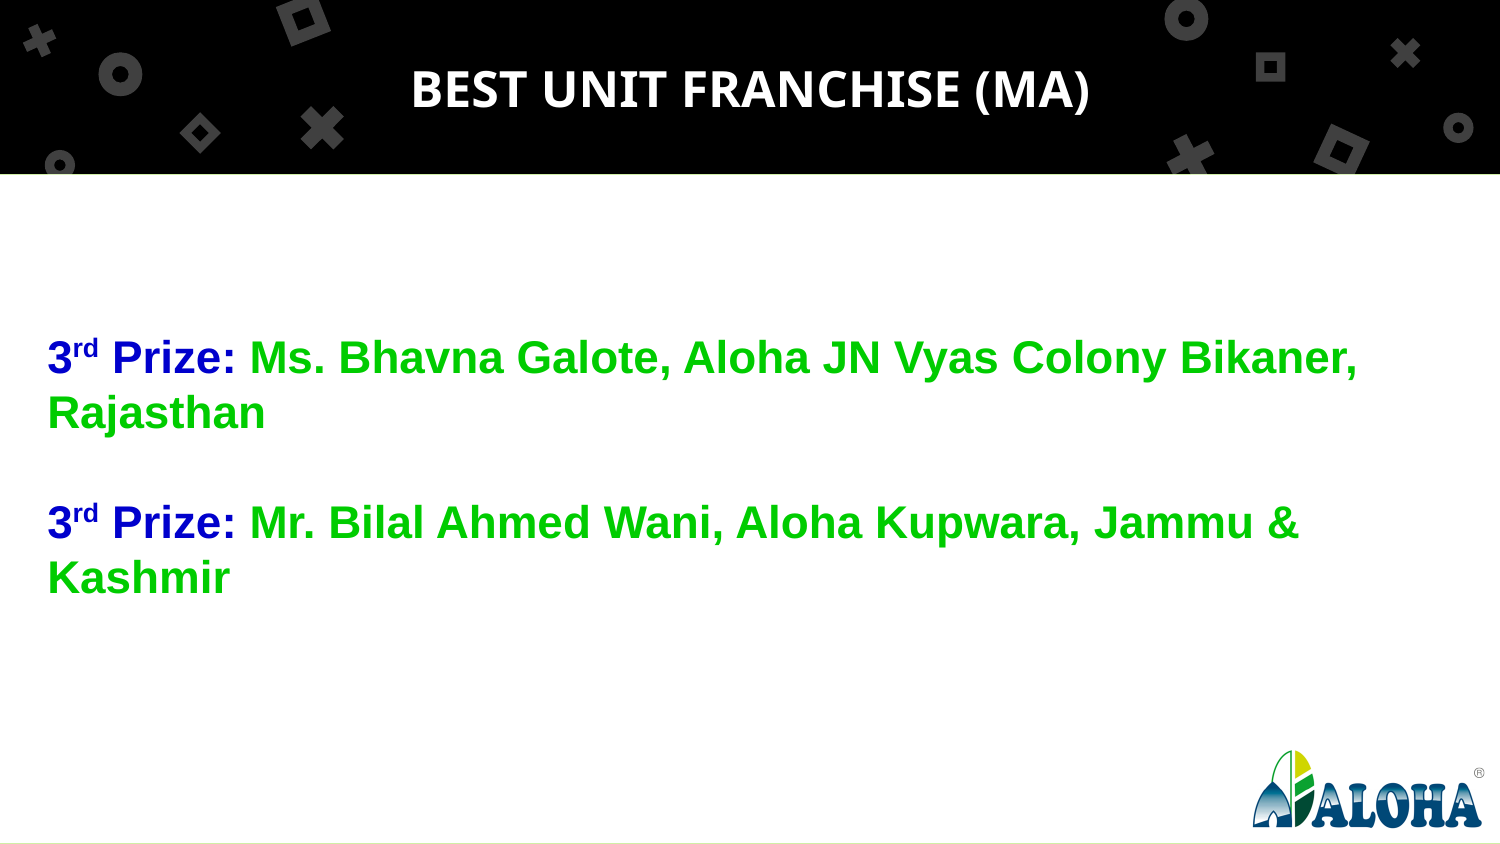

BEST UNIT FRANCHISE (MA)
3rd Prize: Ms. Bhavna Galote, Aloha JN Vyas Colony Bikaner, Rajasthan
3rd Prize: Mr. Bilal Ahmed Wani, Aloha Kupwara, Jammu & Kashmir